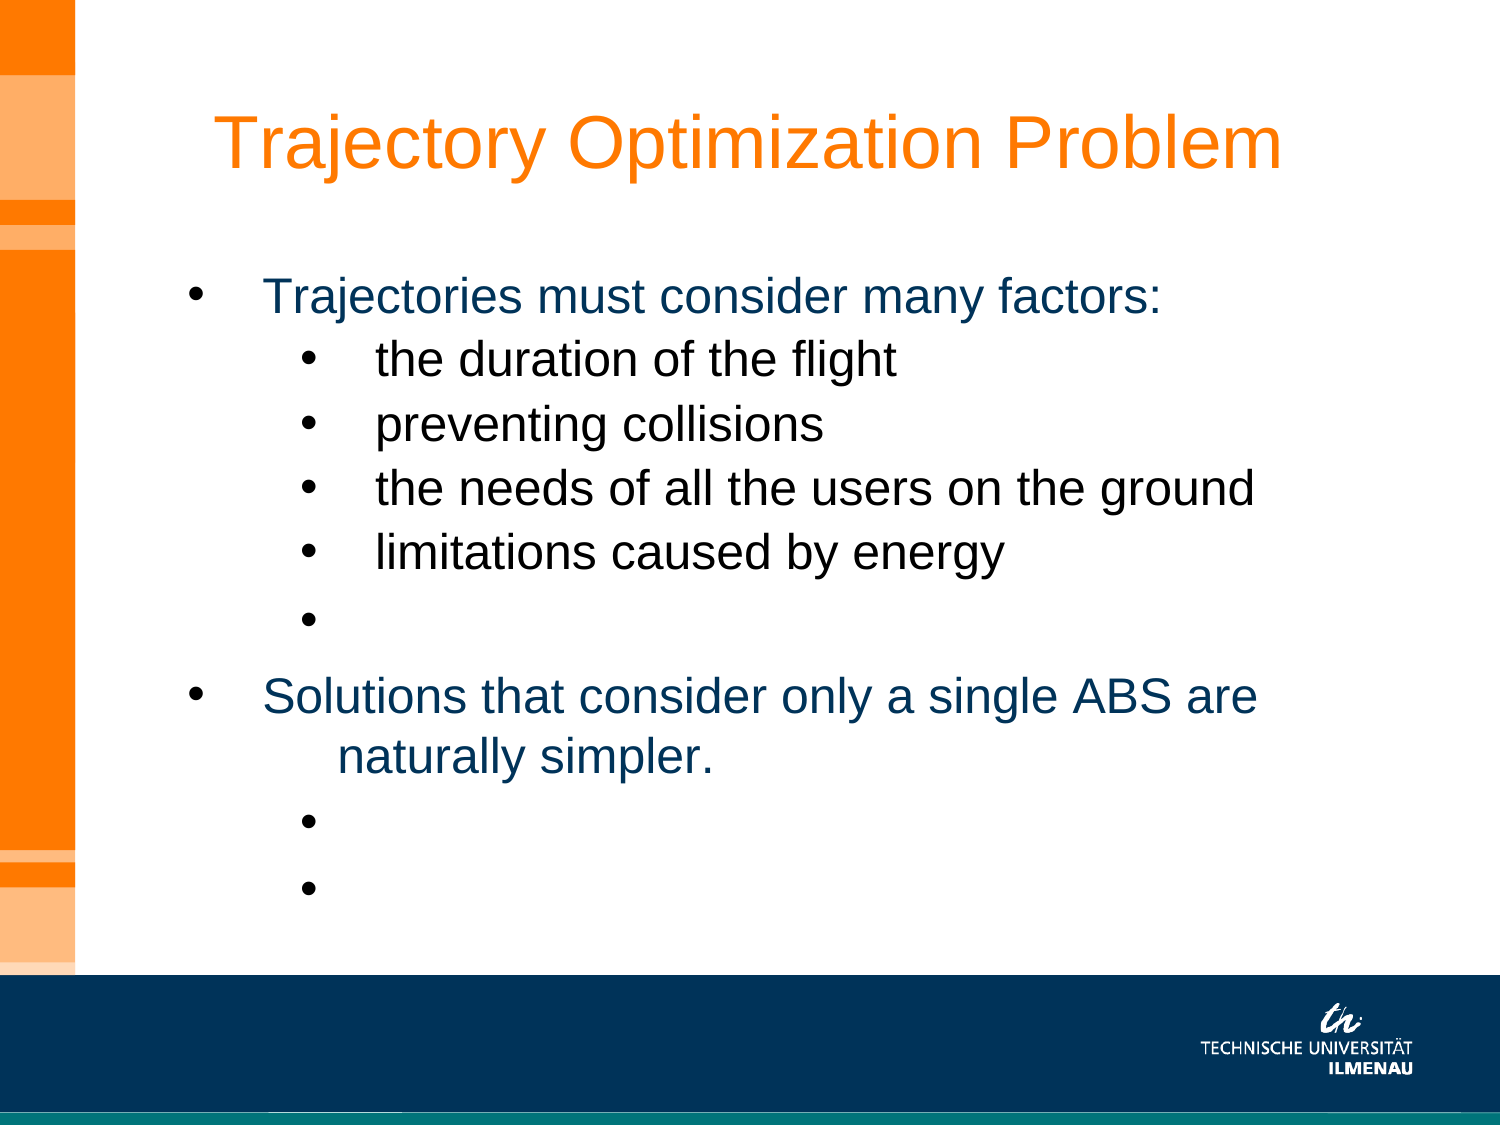

# Trajectory Optimization Problem
Trajectories must consider many factors:
the duration of the flight
preventing collisions
the needs of all the users on the ground
limitations caused by energy
Solutions that consider only a single ABS are naturally simpler.